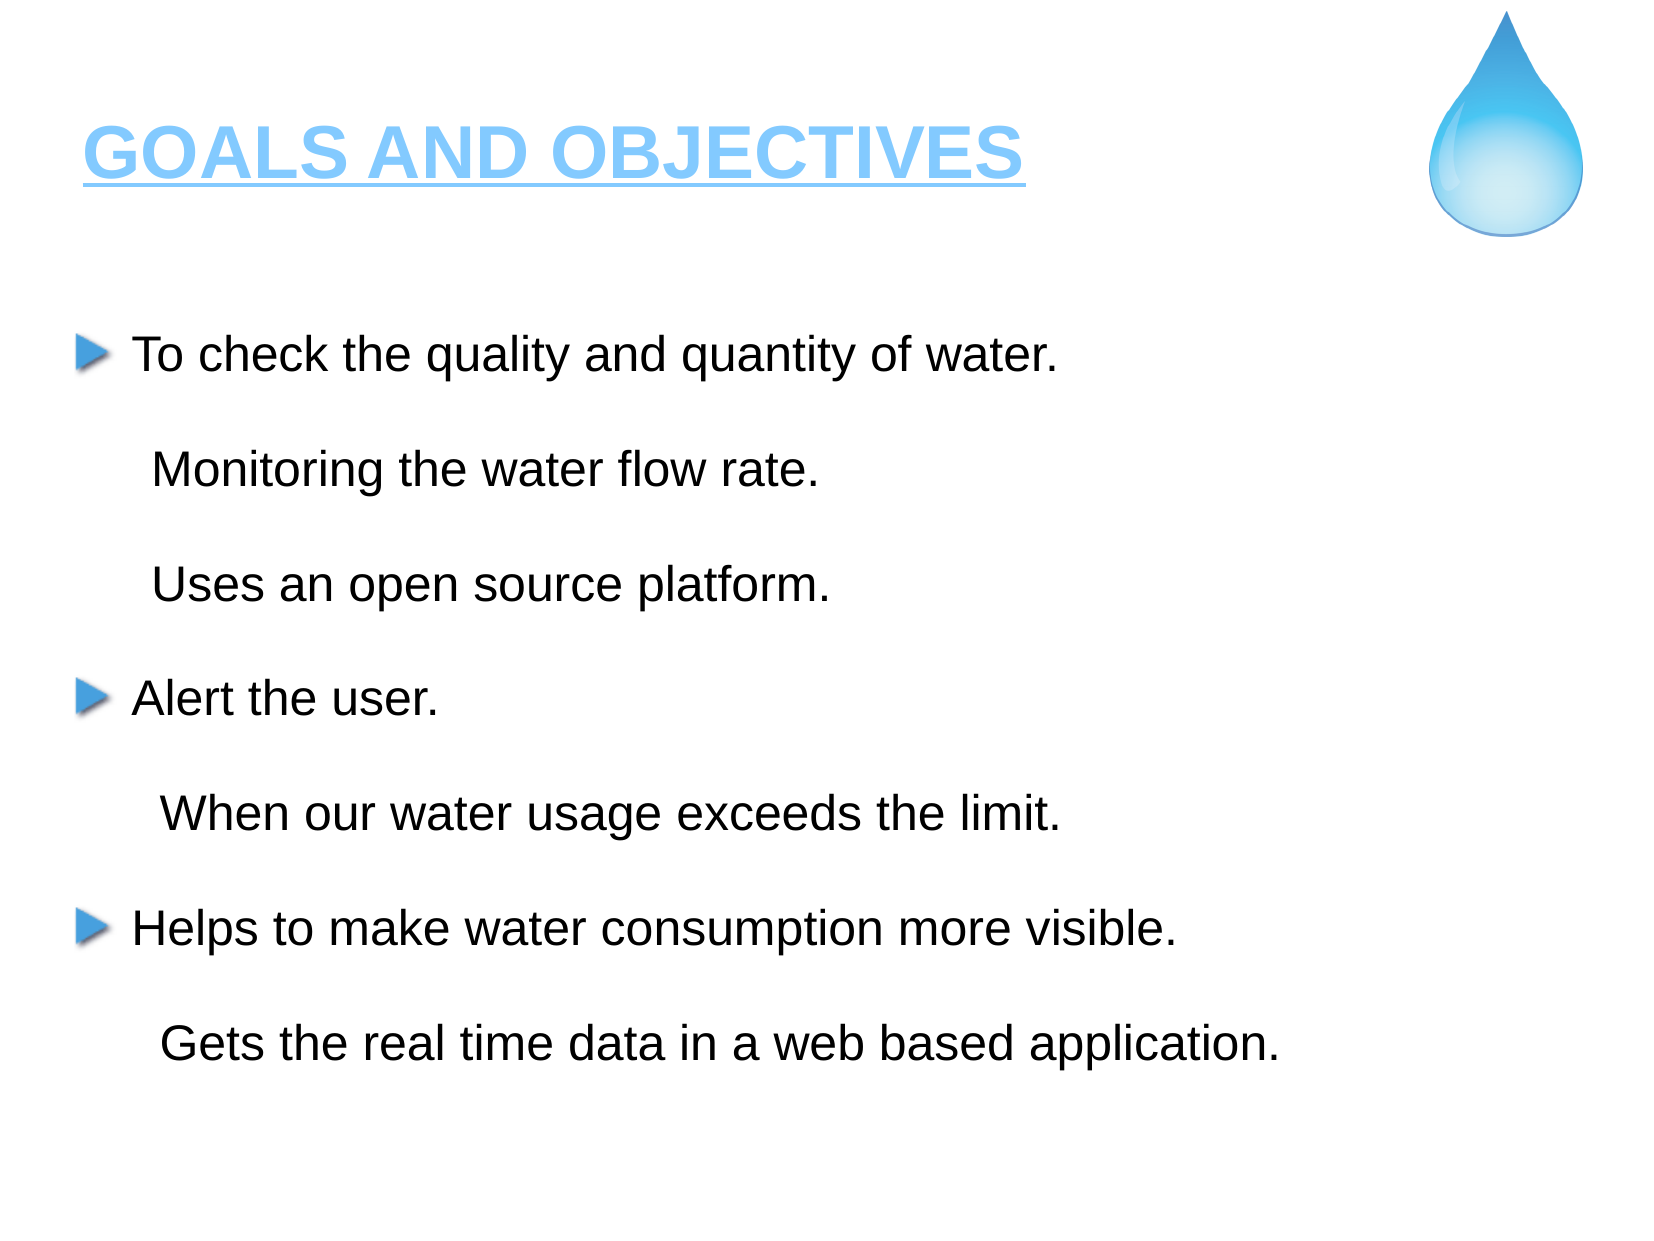

# GOALS AND OBJECTIVES
 To check the quality and quantity of water.
 Monitoring the water flow rate.
 Uses an open source platform.
 Alert the user.
 When our water usage exceeds the limit.
 Helps to make water consumption more visible.
 Gets the real time data in a web based application.